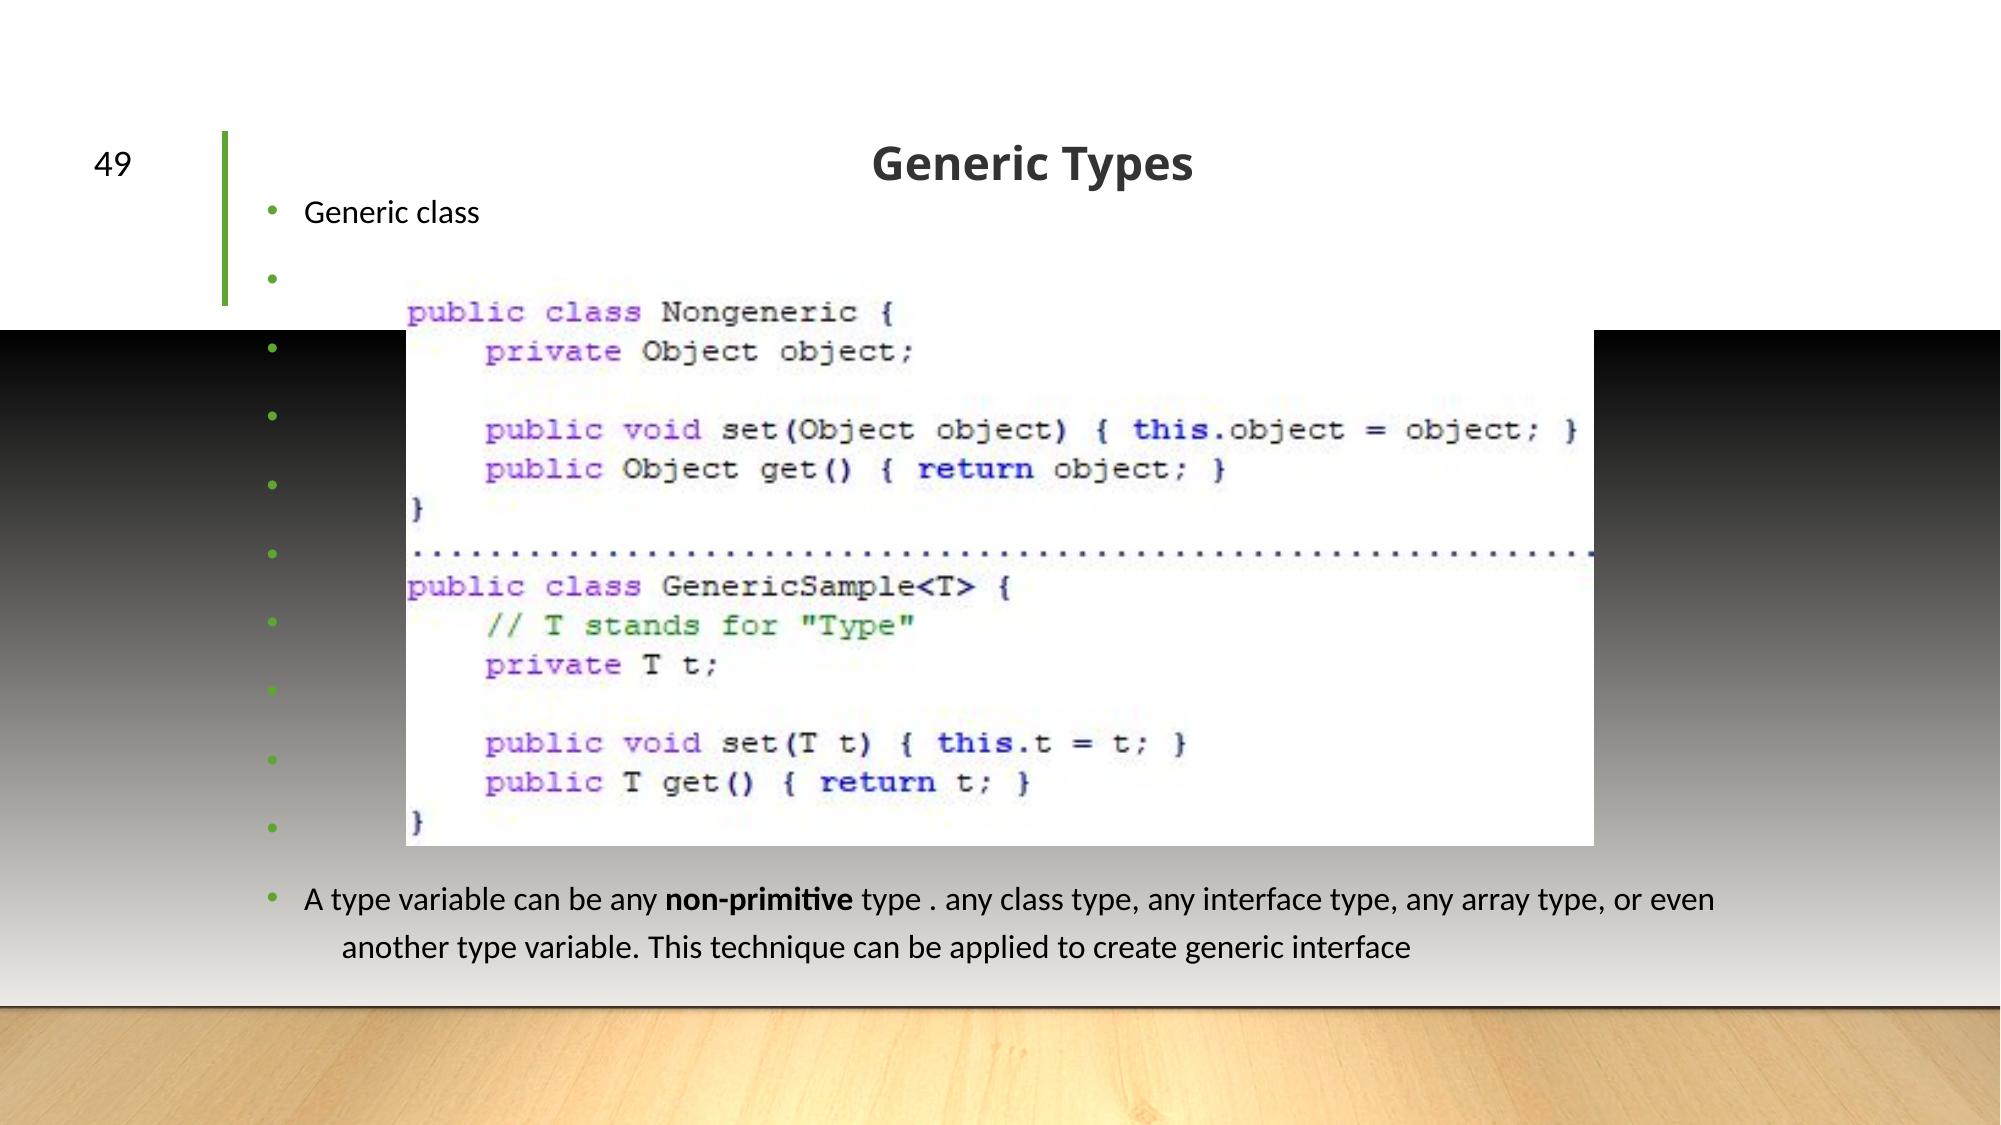

# Generic Types
Generic class
A type variable can be any non-primitive type . any class type, any interface type, any array type, or even another type variable. This technique can be applied to create generic interface